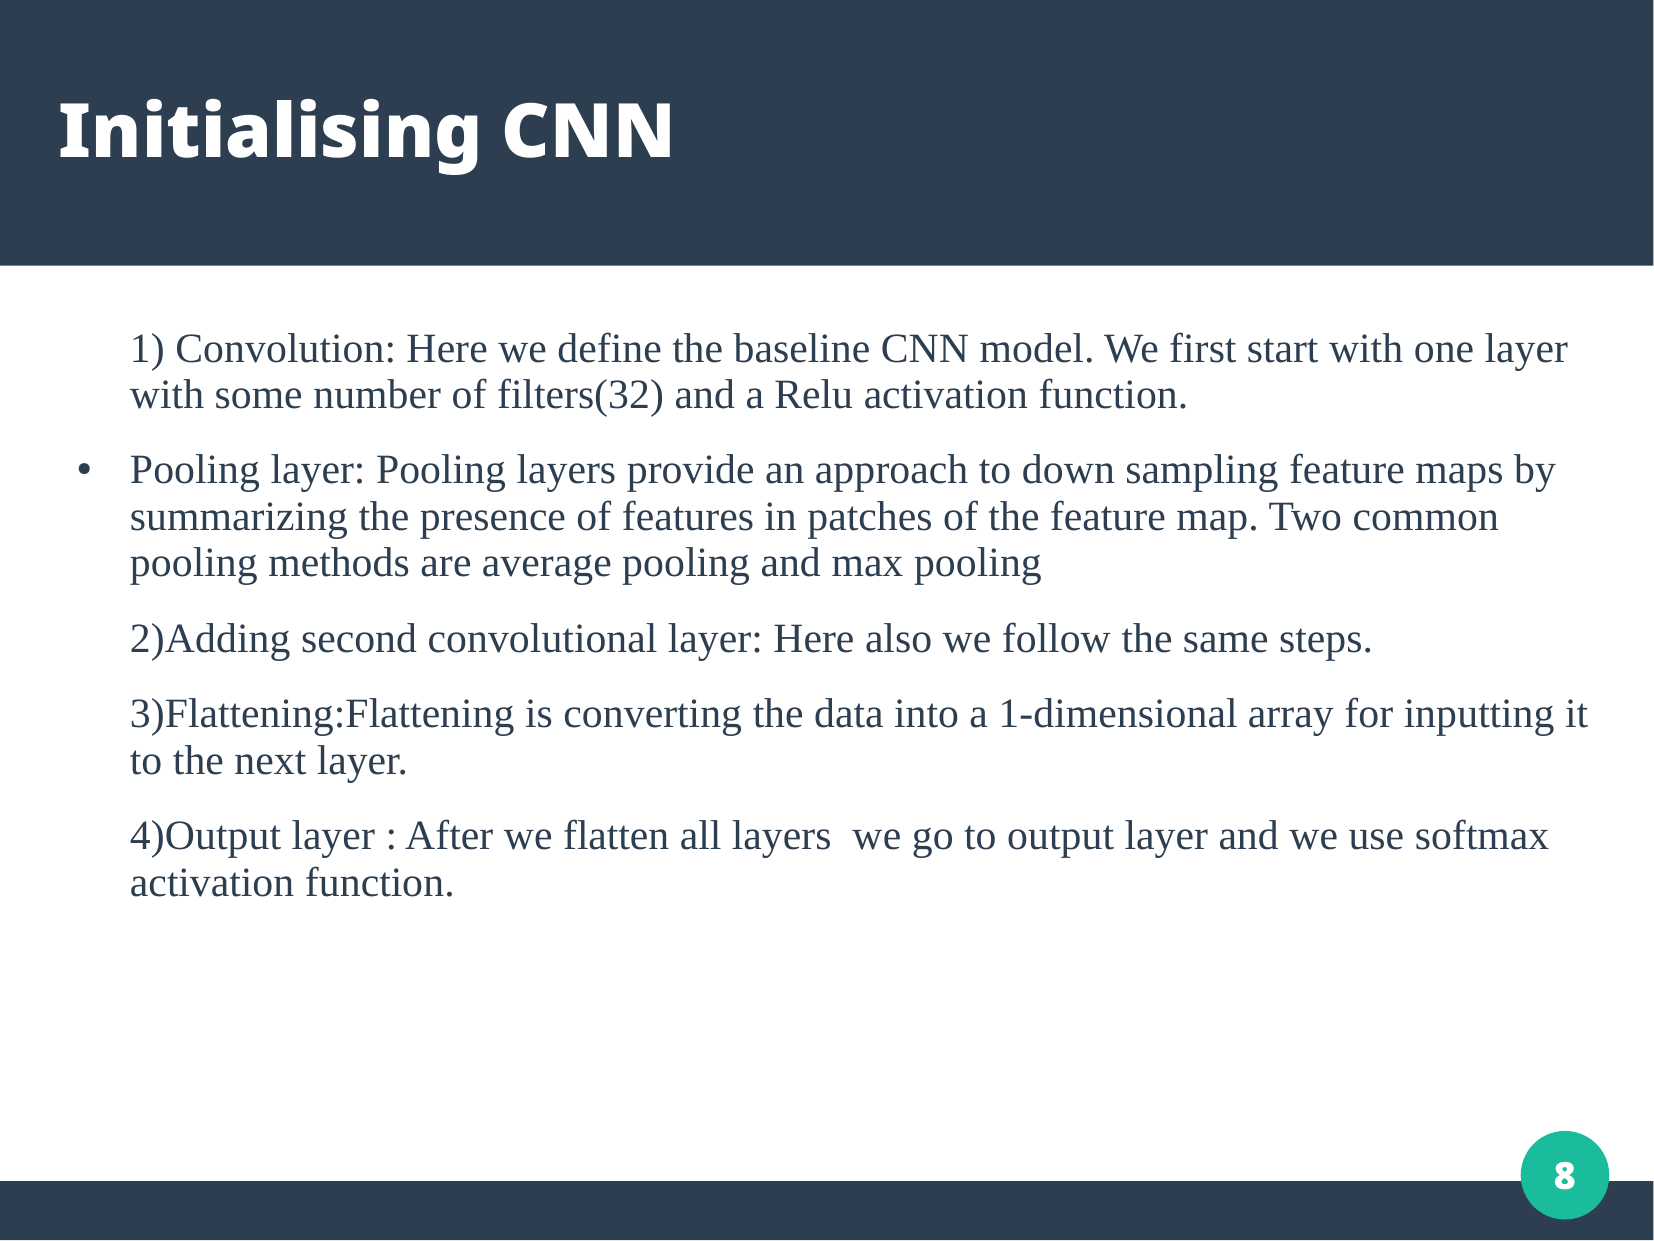

# Initialising CNN
1) Convolution: Here we define the baseline CNN model. We first start with one layer with some number of filters(32) and a Relu activation function.
Pooling layer: Pooling layers provide an approach to down sampling feature maps by summarizing the presence of features in patches of the feature map. Two common pooling methods are average pooling and max pooling
2)Adding second convolutional layer: Here also we follow the same steps.
3)Flattening:Flattening is converting the data into a 1-dimensional array for inputting it to the next layer.
4)Output layer : After we flatten all layers we go to output layer and we use softmax activation function.
8